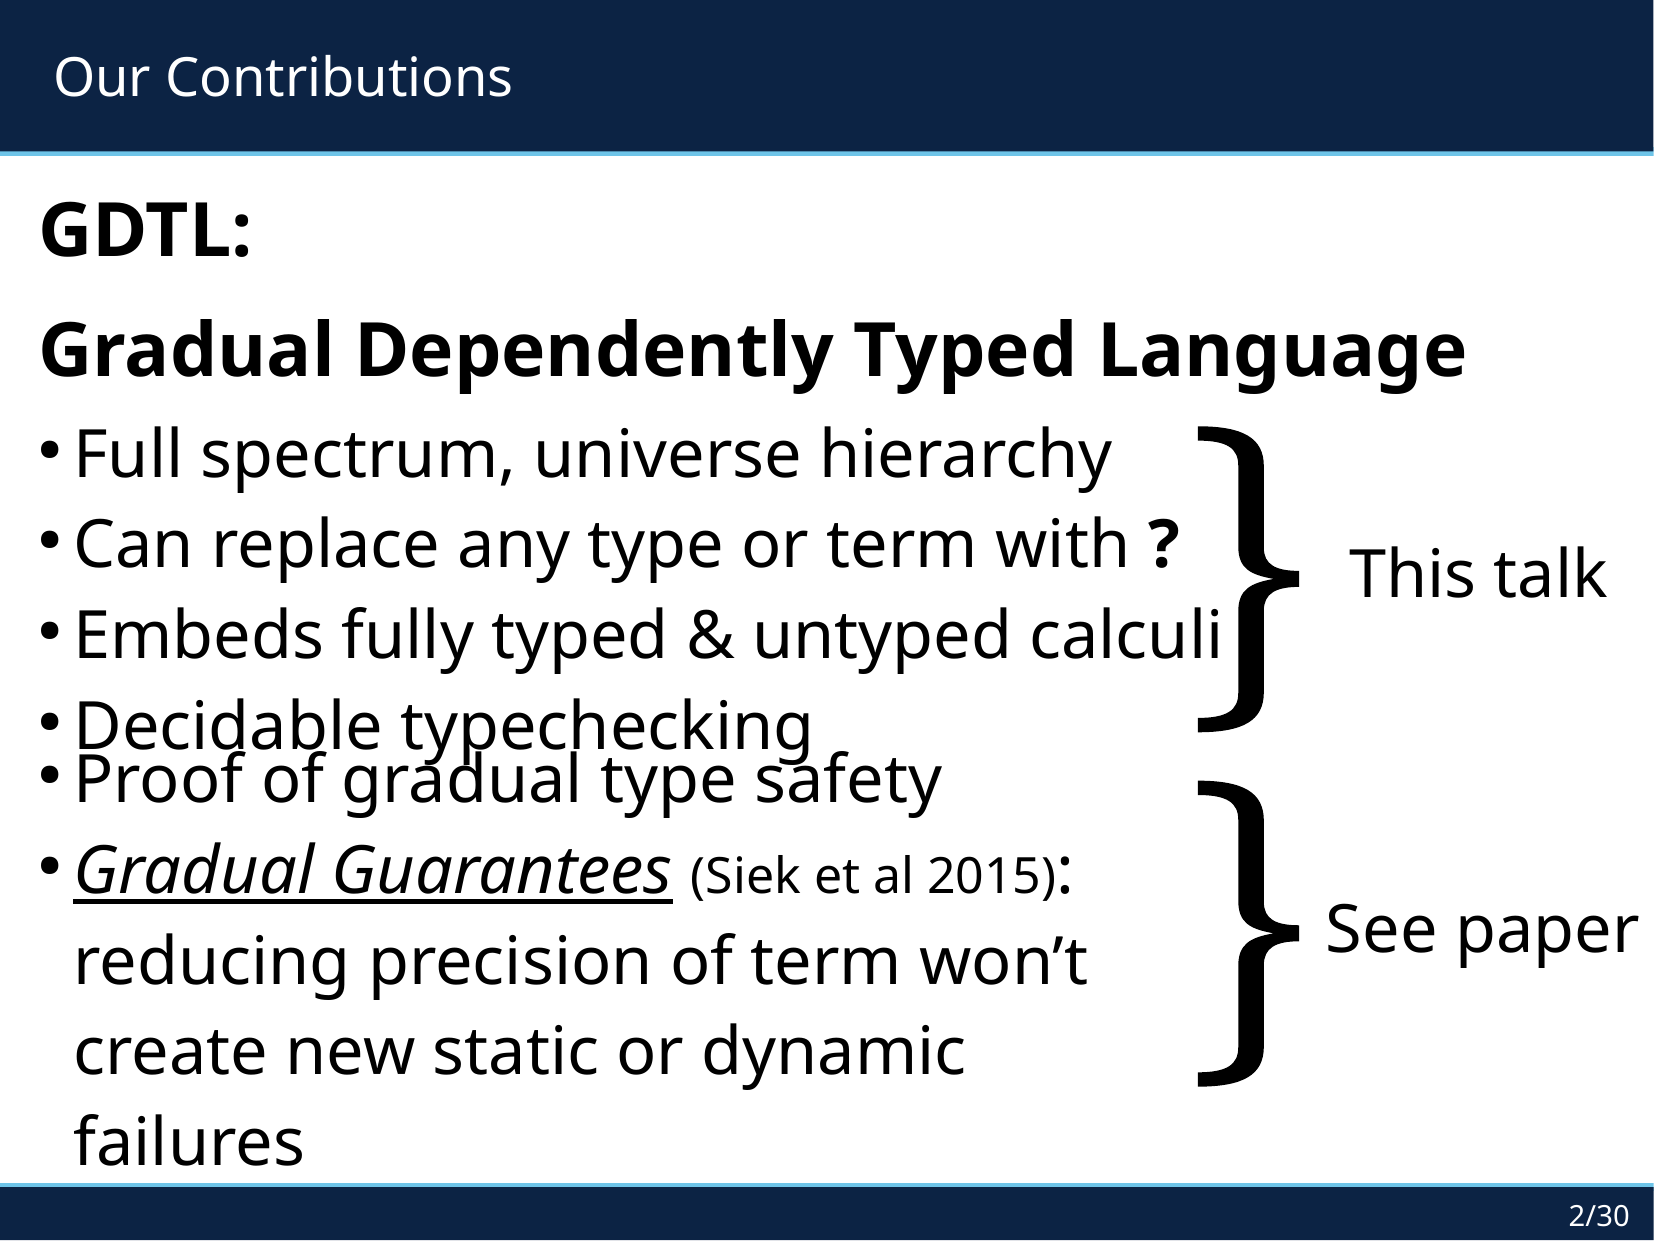

# Our Contributions
GDTL:
Gradual Dependently Typed Language
Full spectrum, universe hierarchy
Can replace any type or term with ?
Embeds fully typed & untyped calculi
Decidable typechecking
This talk
Proof of gradual type safety
Gradual Guarantees (Siek et al 2015): reducing precision of term won’t create new static or dynamic failures
See paper
2